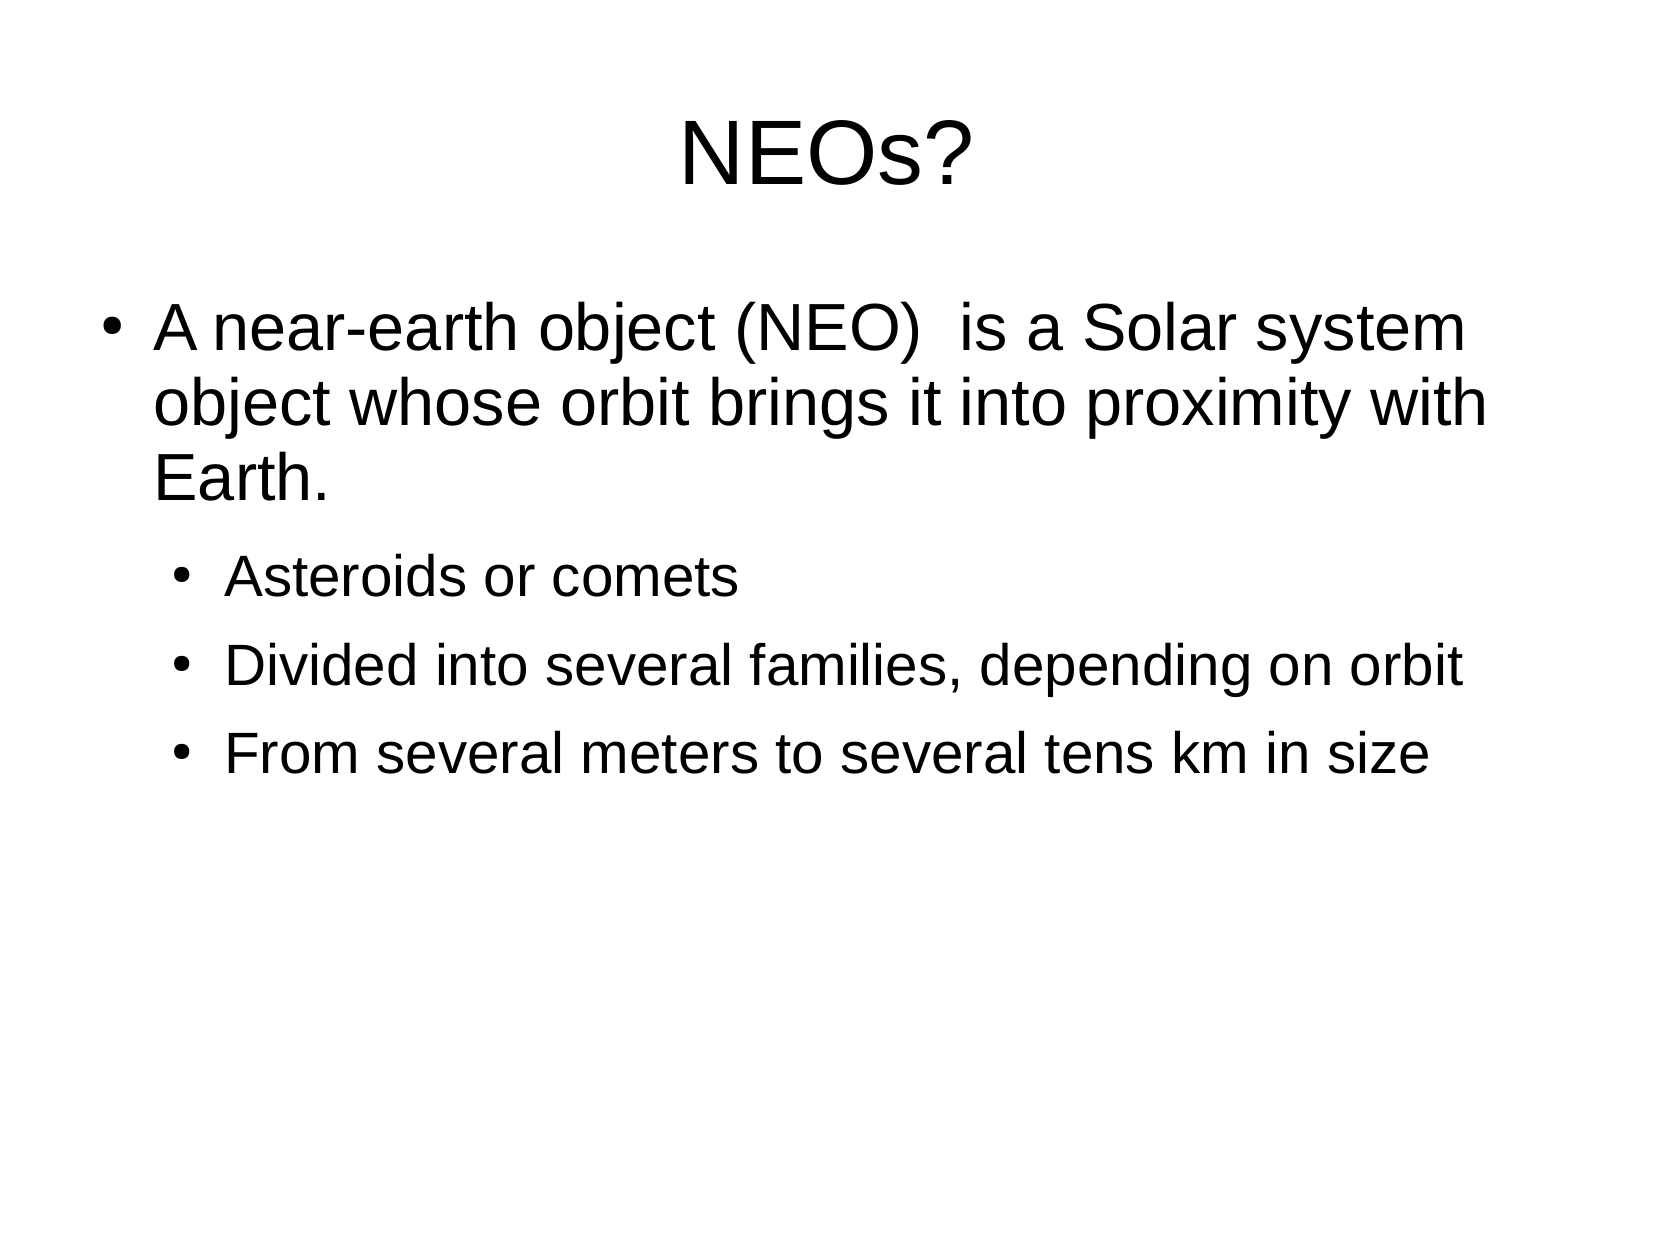

# NEOs?
A near-earth object (NEO) is a Solar system object whose orbit brings it into proximity with Earth.
Asteroids or comets
Divided into several families, depending on orbit
From several meters to several tens km in size